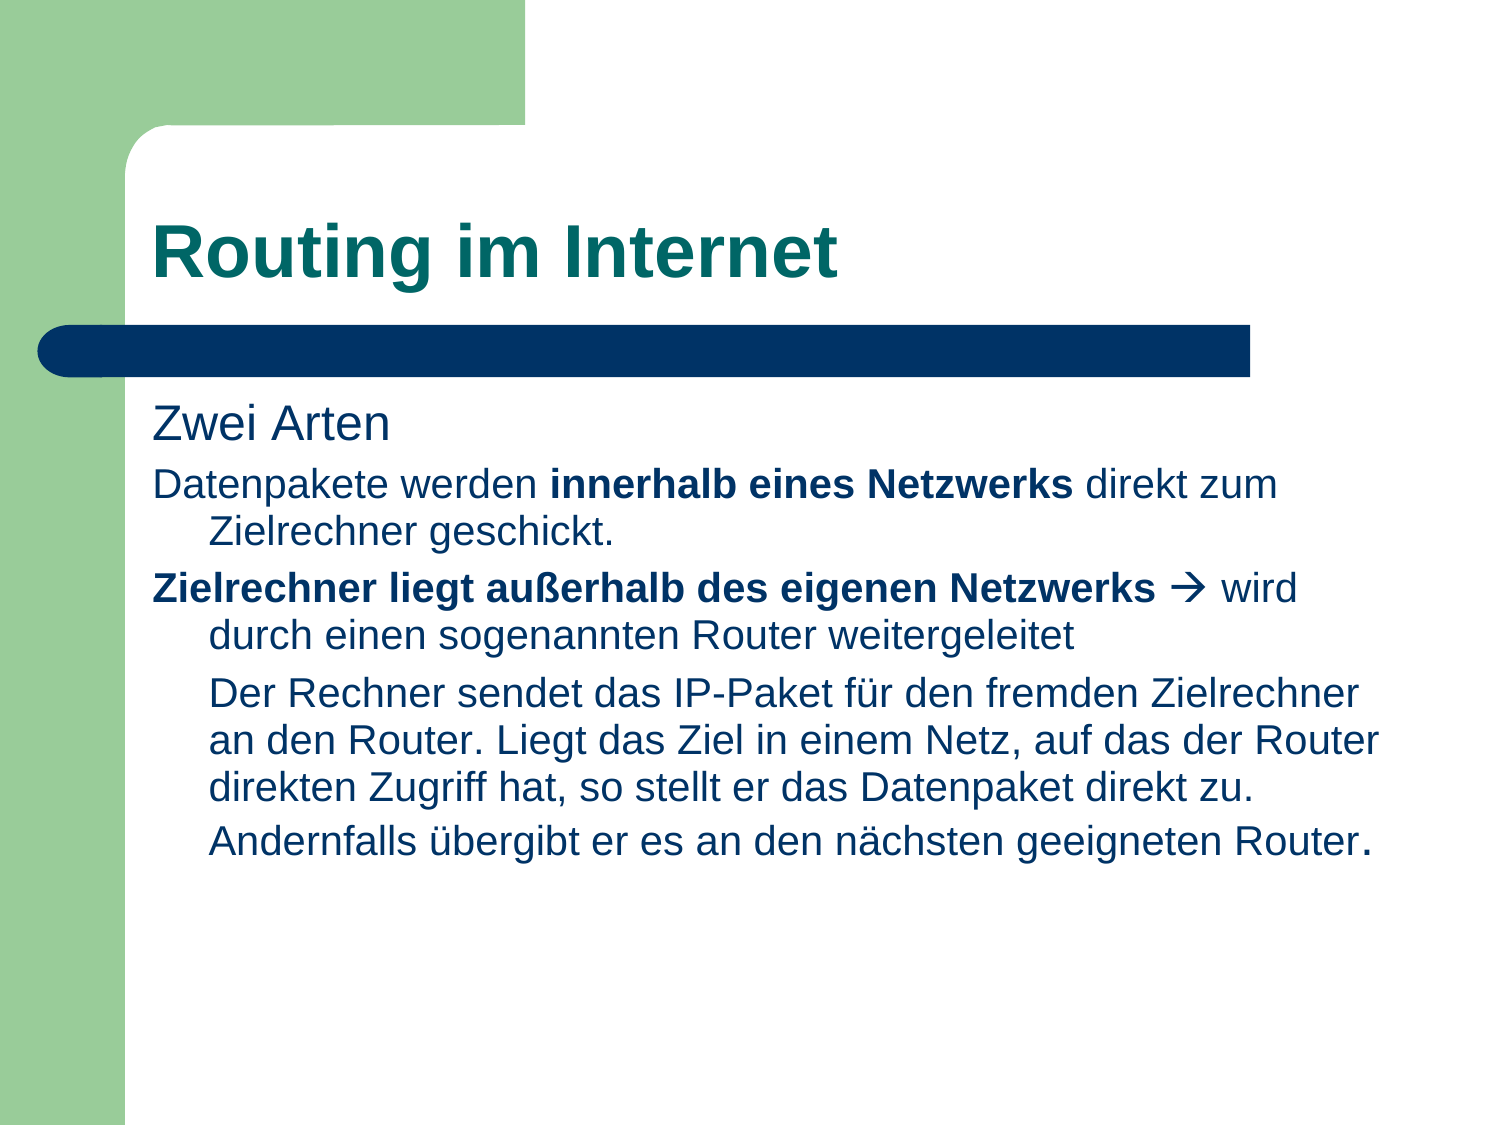

# Routing im Internet
Zwei Arten
Datenpakete werden innerhalb eines Netzwerks direkt zum Zielrechner geschickt.
Zielrechner liegt außerhalb des eigenen Netzwerks  wird durch einen sogenannten Router weitergeleitet
	Der Rechner sendet das IP-Paket für den fremden Zielrechner an den Router. Liegt das Ziel in einem Netz, auf das der Router direkten Zugriff hat, so stellt er das Datenpaket direkt zu. Andernfalls übergibt er es an den nächsten geeigneten Router.